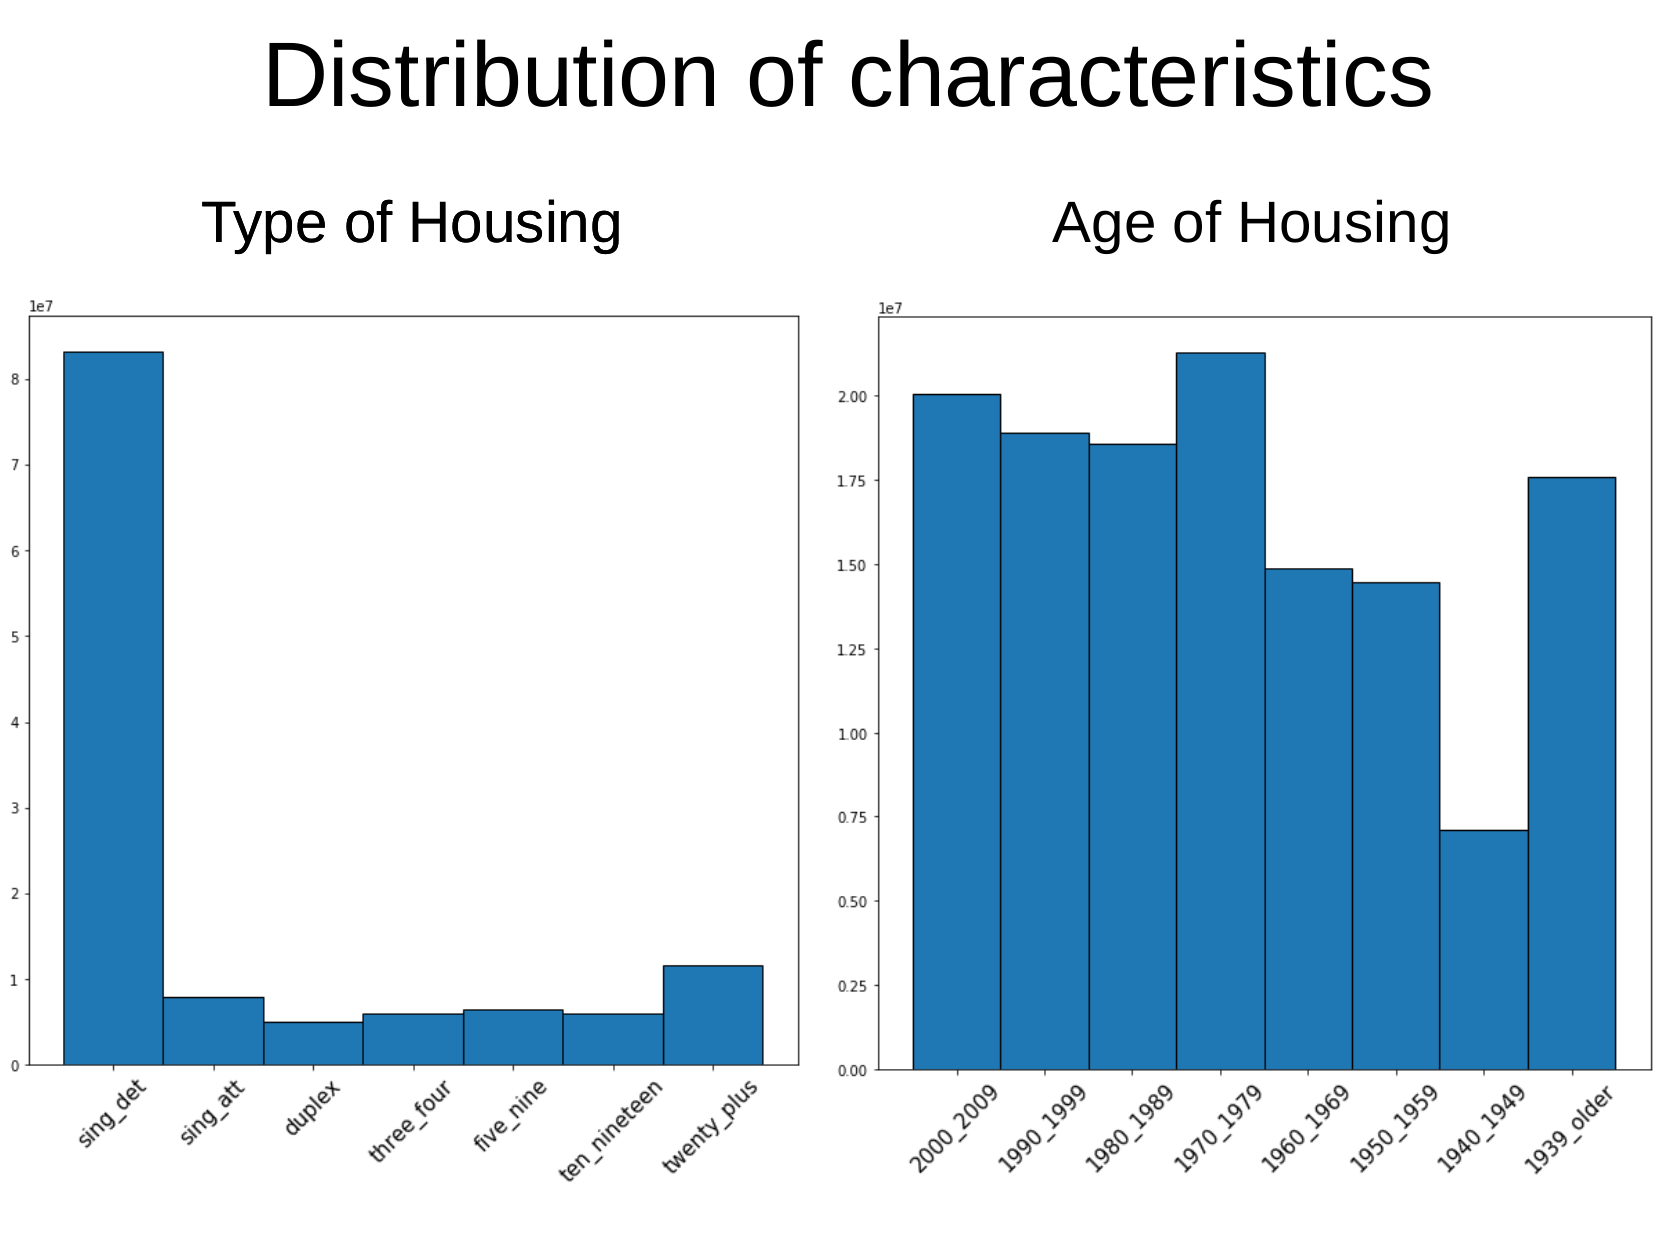

# Distribution of characteristics
Type of Housing
Type of Housing
Age of Housing